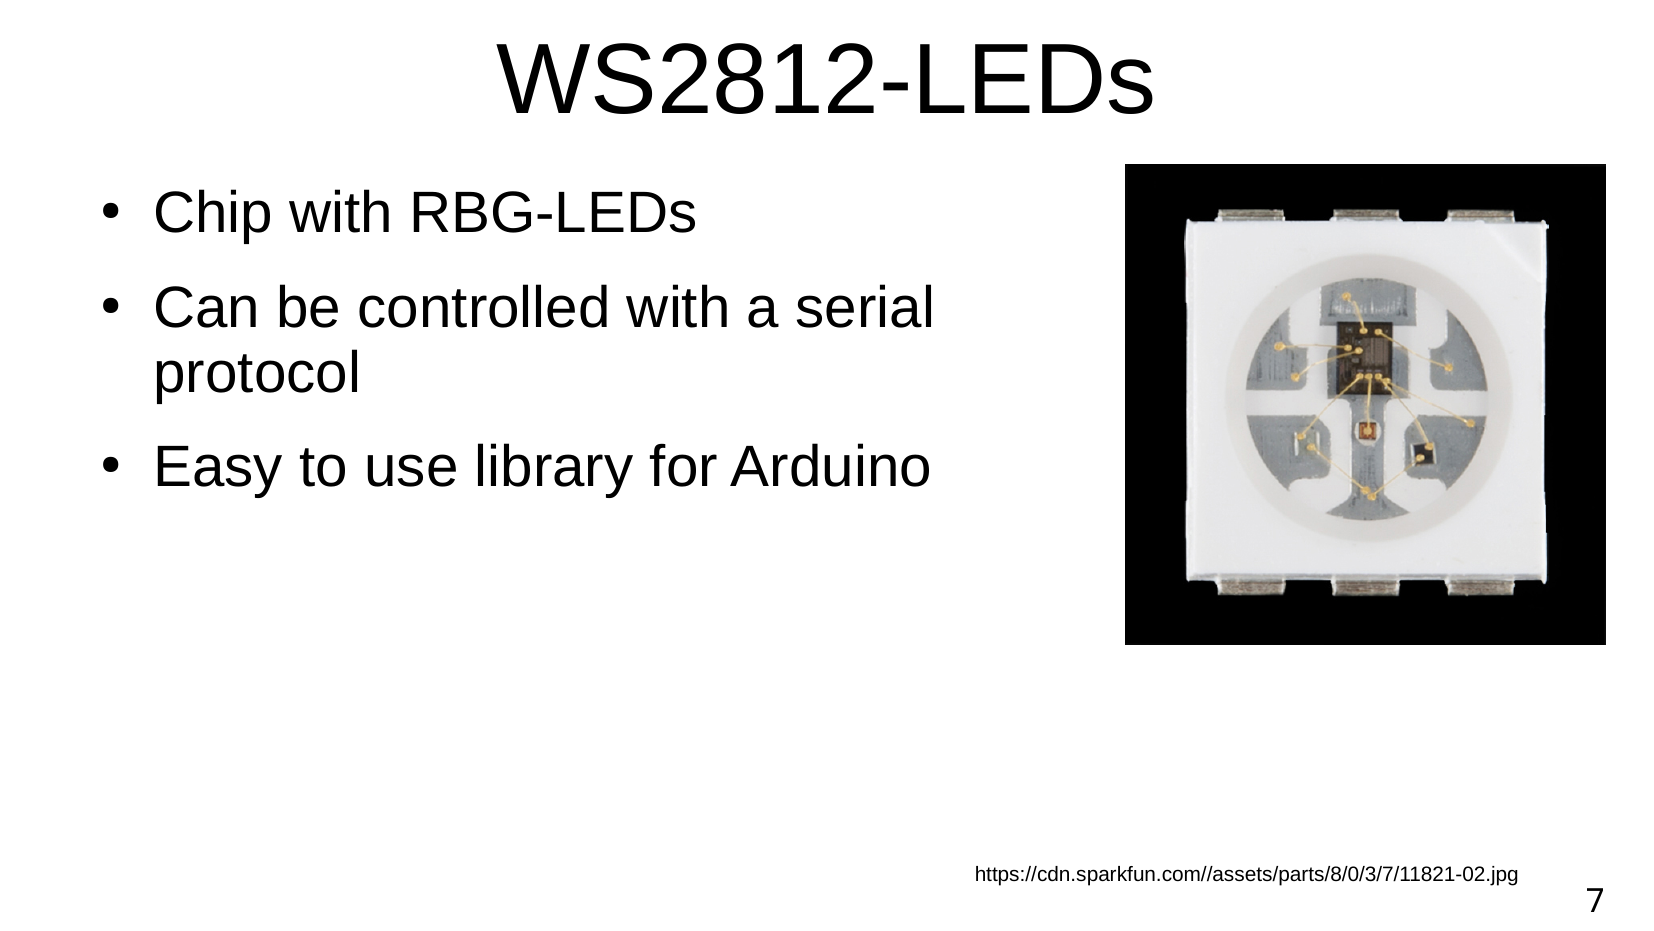

# WS2812-LEDs
Chip with RBG-LEDs
Can be controlled with a serial protocol
Easy to use library for Arduino
https://cdn.sparkfun.com//assets/parts/8/0/3/7/11821-02.jpg